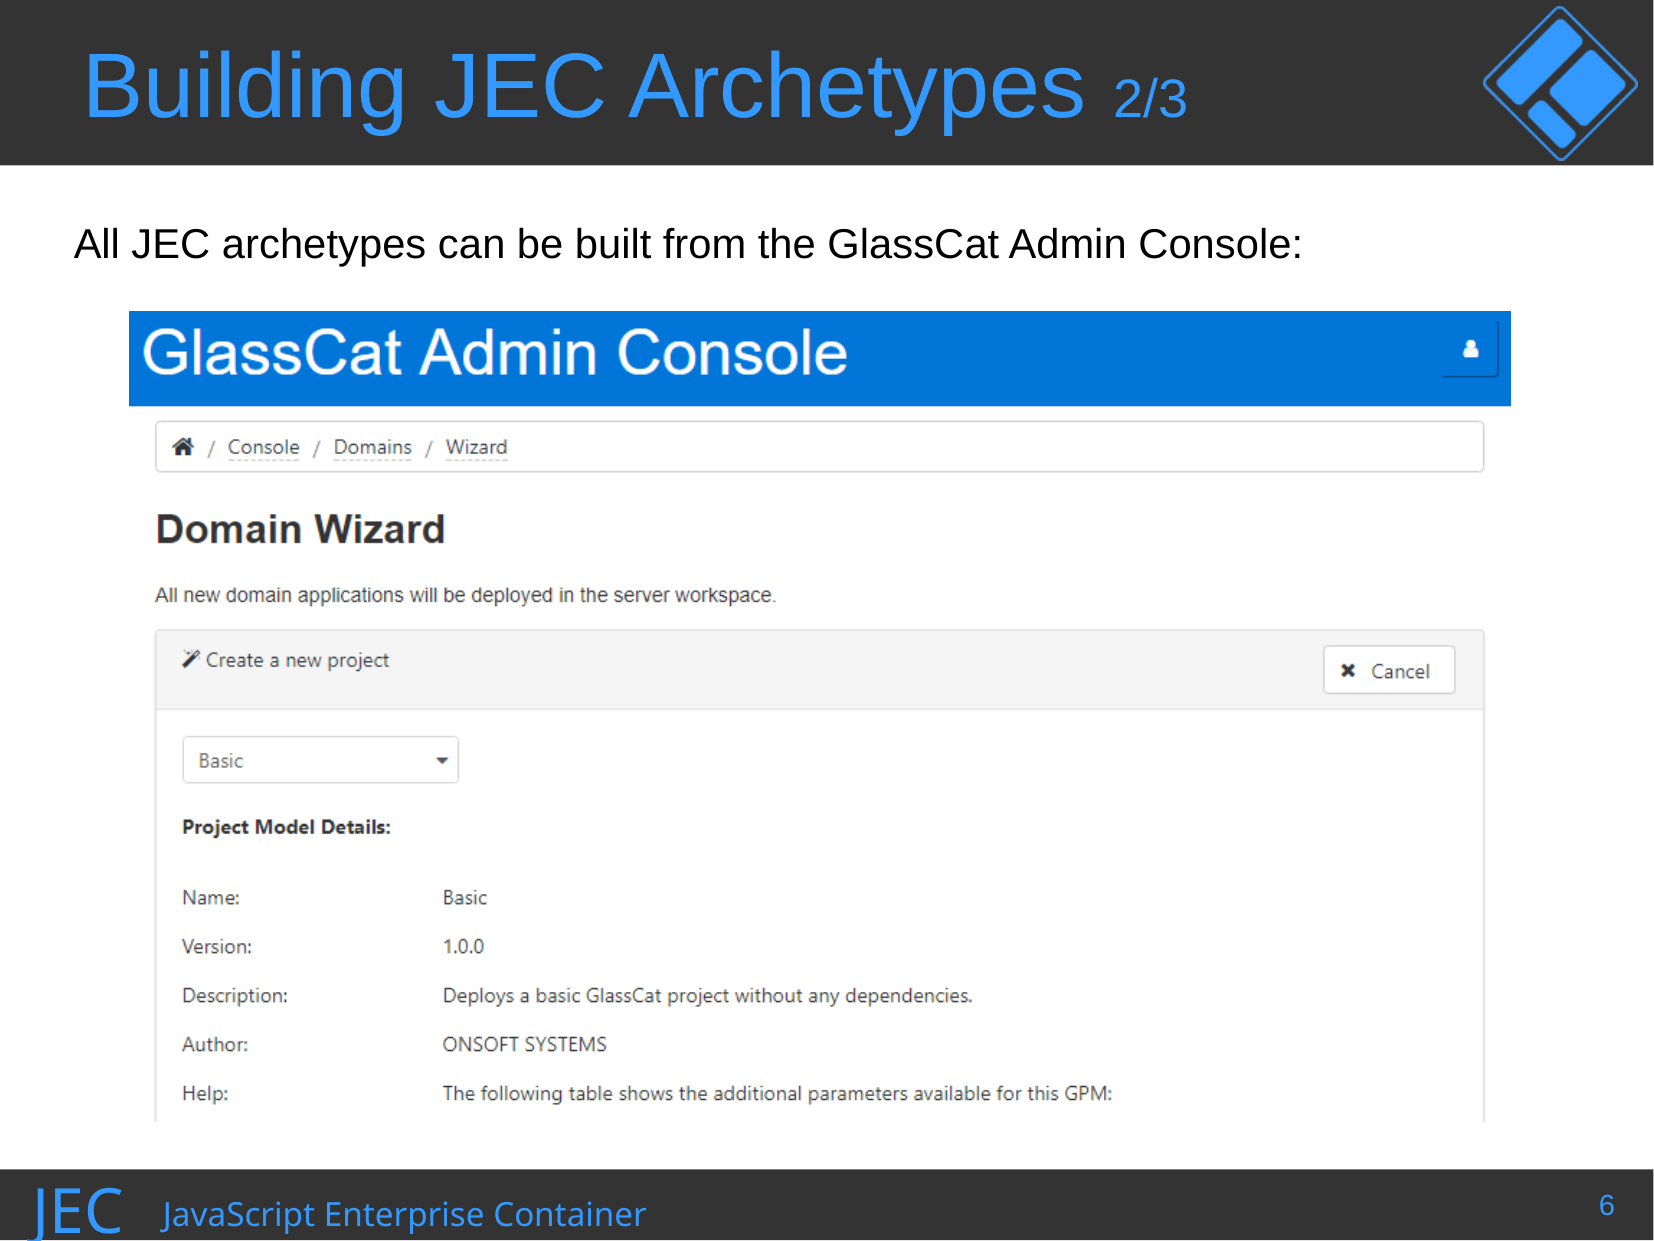

# Building JEC Archetypes 2/3
All JEC archetypes can be built from the GlassCat Admin Console:
JEC
6
JavaScript Enterprise Container